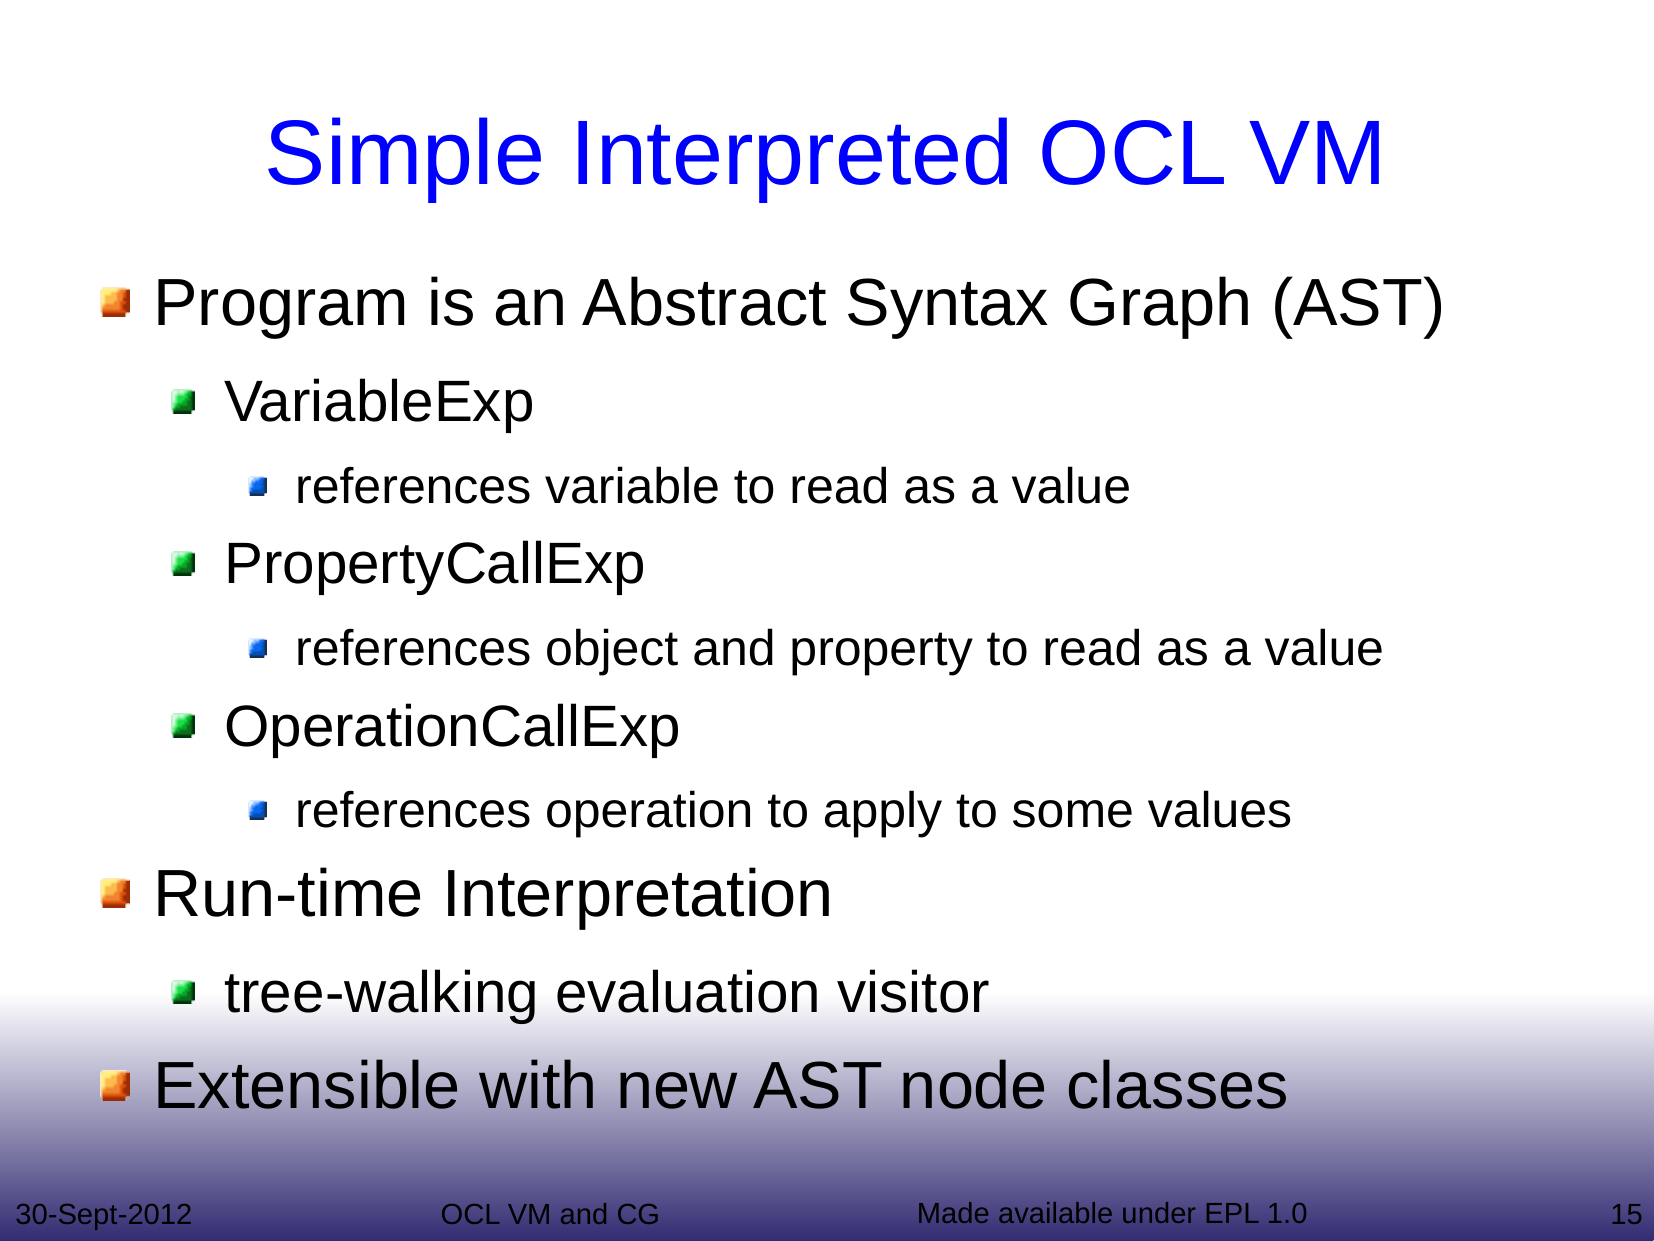

# Simple Interpreted OCL VM
Program is an Abstract Syntax Graph (AST)
VariableExp
references variable to read as a value
PropertyCallExp
references object and property to read as a value
OperationCallExp
references operation to apply to some values
Run-time Interpretation
tree-walking evaluation visitor
Extensible with new AST node classes
30-Sept-2012
OCL VM and CG
15